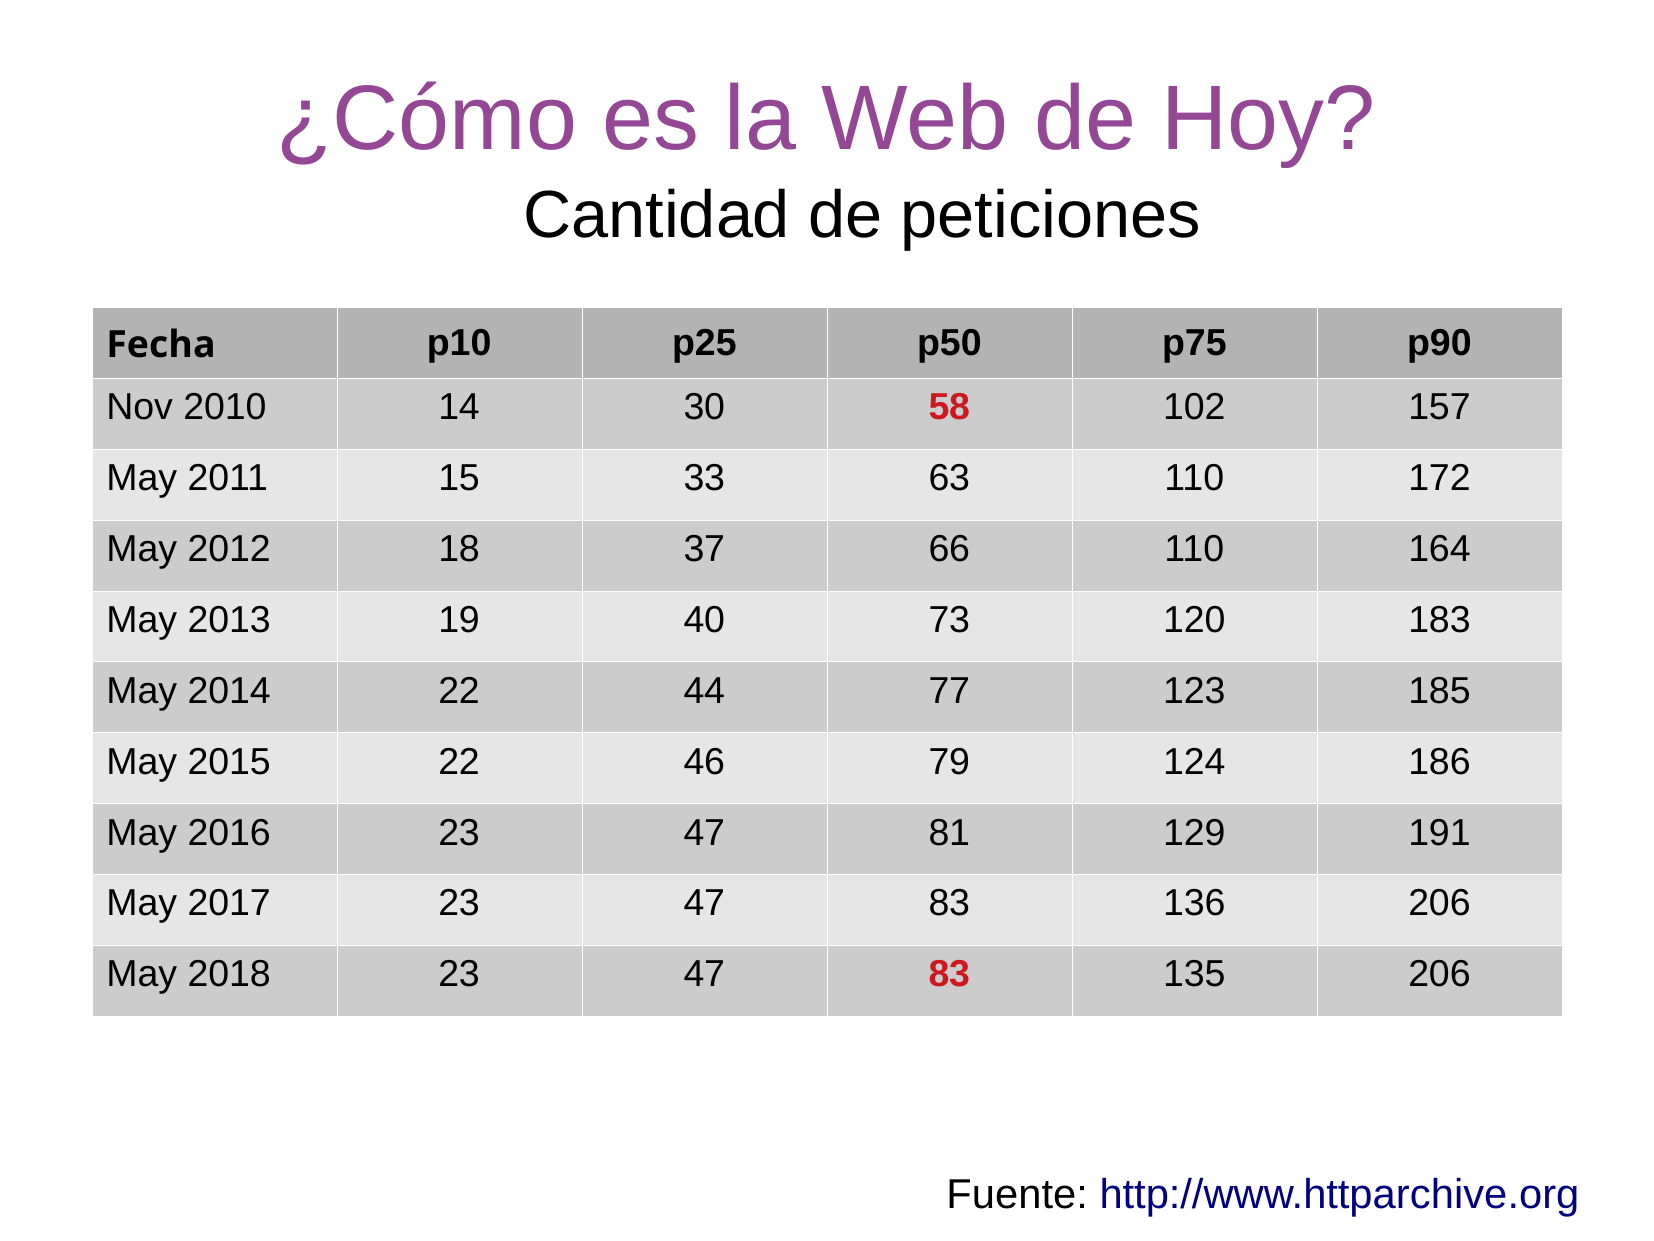

# ¿Cómo es la Web de Hoy?
Cantidad de peticiones
| Fecha | p10 | p25 | p50 | p75 | p90 |
| --- | --- | --- | --- | --- | --- |
| Nov 2010 | 14 | 30 | 58 | 102 | 157 |
| May 2011 | 15 | 33 | 63 | 110 | 172 |
| May 2012 | 18 | 37 | 66 | 110 | 164 |
| May 2013 | 19 | 40 | 73 | 120 | 183 |
| May 2014 | 22 | 44 | 77 | 123 | 185 |
| May 2015 | 22 | 46 | 79 | 124 | 186 |
| May 2016 | 23 | 47 | 81 | 129 | 191 |
| May 2017 | 23 | 47 | 83 | 136 | 206 |
| May 2018 | 23 | 47 | 83 | 135 | 206 |
Fuente: http://www.httparchive.org